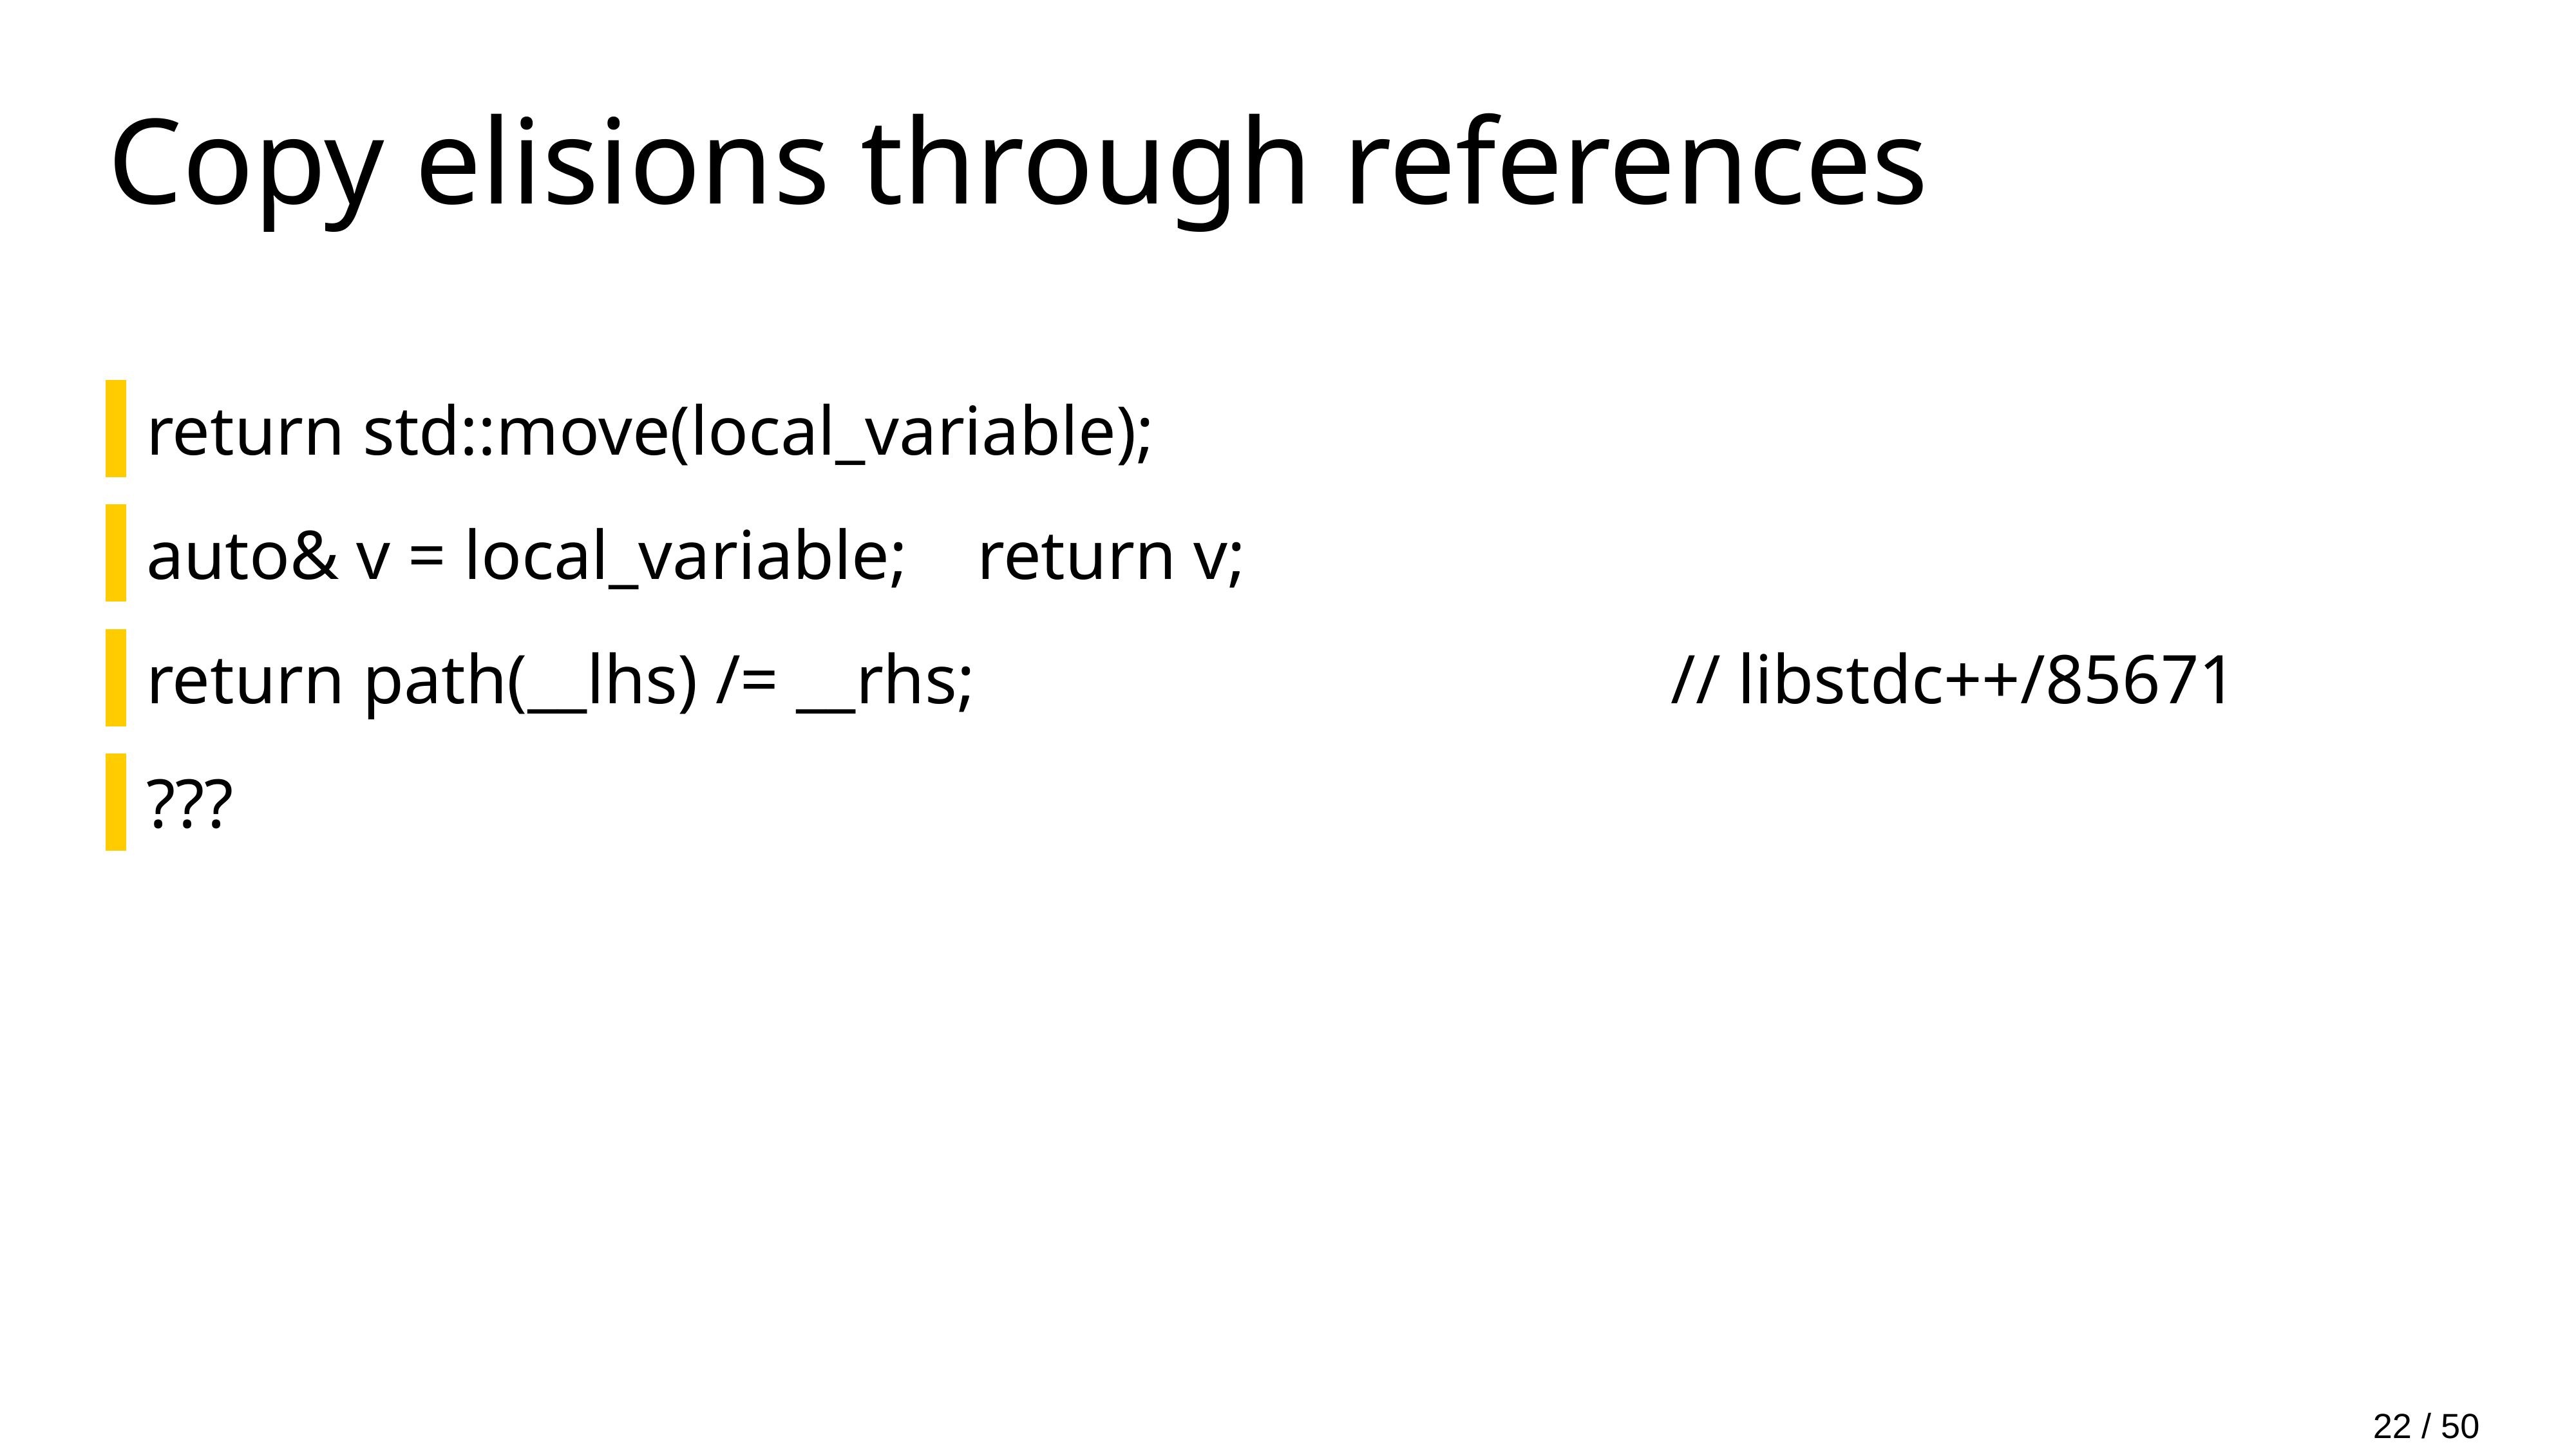

# Copy elisions through references
 return std::move(local_variable);
 auto& v = local_variable; return v;
 return path(__lhs) /= __rhs; // libstdc++/85671
 ???